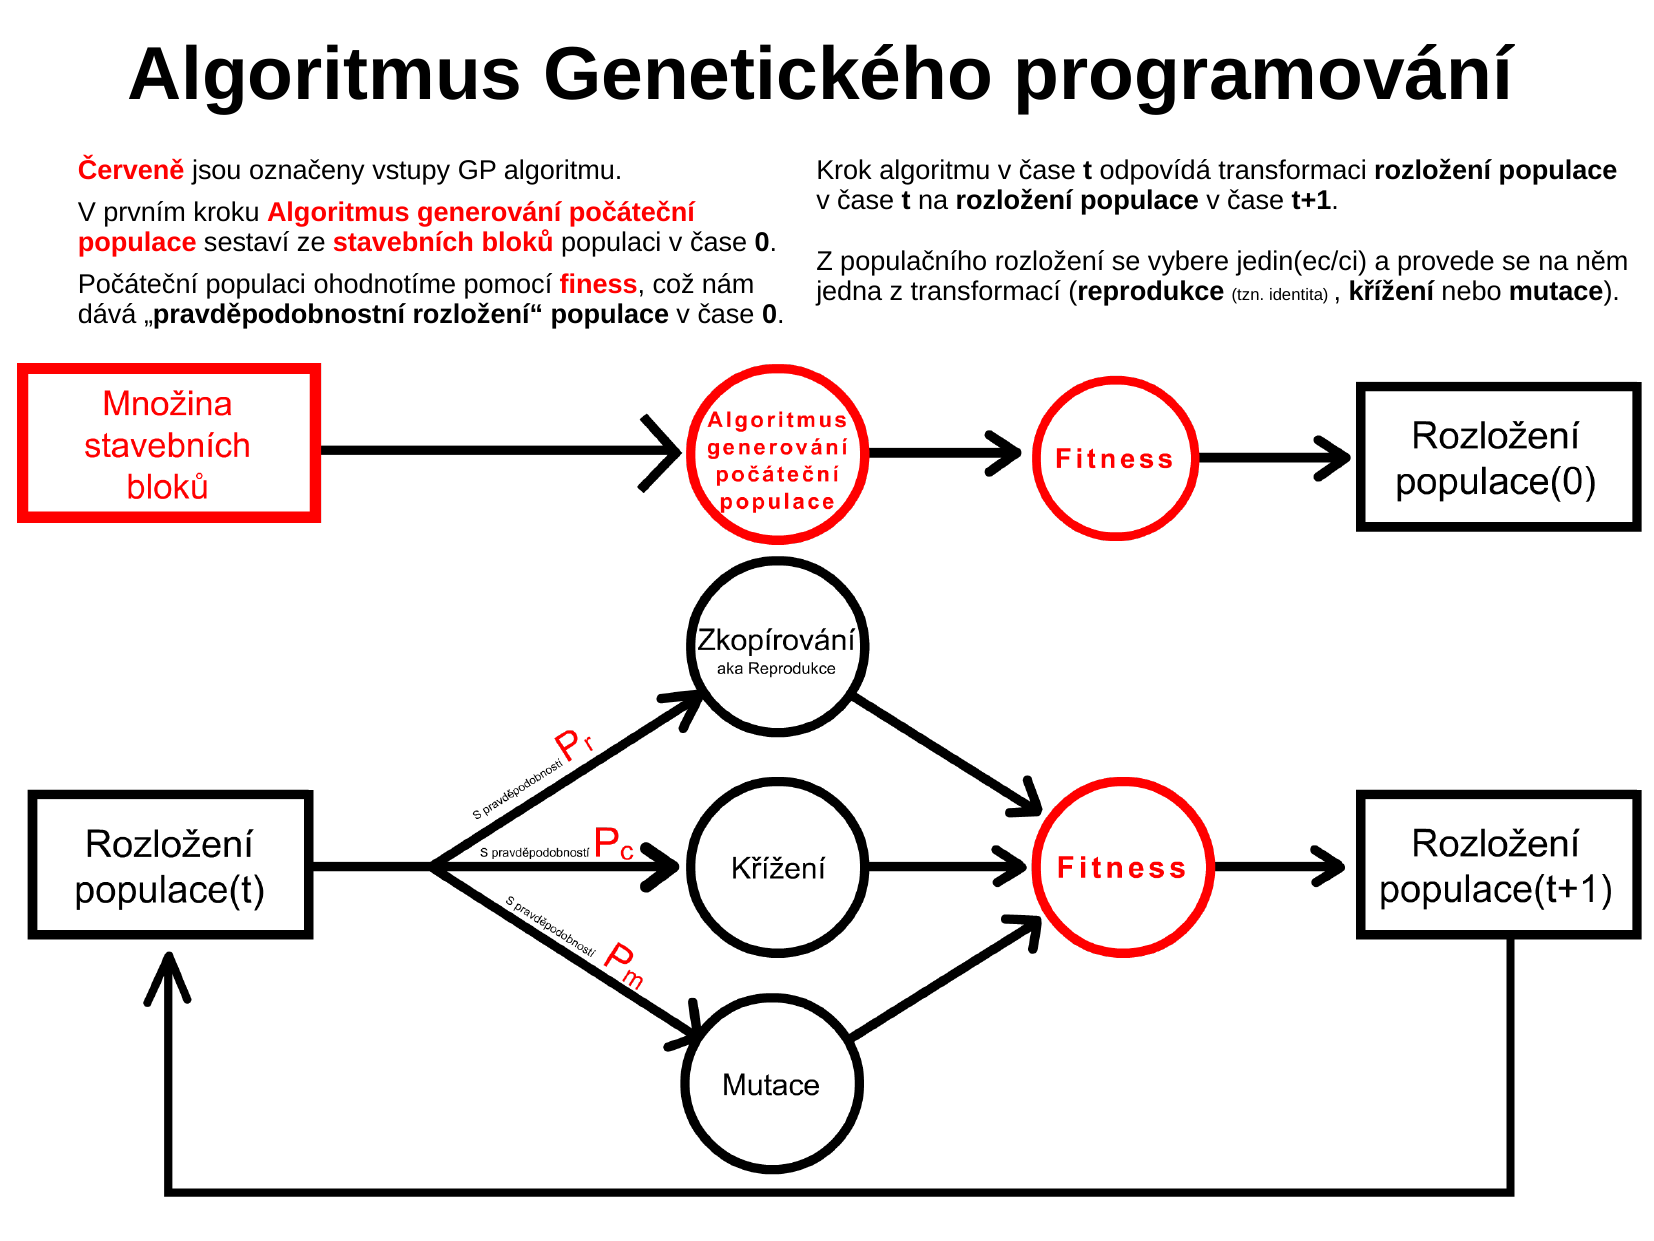

# Algoritmus Genetického programování
Červeně jsou označeny vstupy GP algoritmu.
V prvním kroku Algoritmus generování počáteční
populace sestaví ze stavebních bloků populaci v čase 0.
Počáteční populaci ohodnotíme pomocí finess, což nám
dává „pravděpodobnostní rozložení“ populace v čase 0.
Krok algoritmu v čase t odpovídá transformaci rozložení populace
v čase t na rozložení populace v čase t+1.
Z populačního rozložení se vybere jedin(ec/ci) a provede se na něm
jedna z transformací (reprodukce (tzn. identita) , křížení nebo mutace).